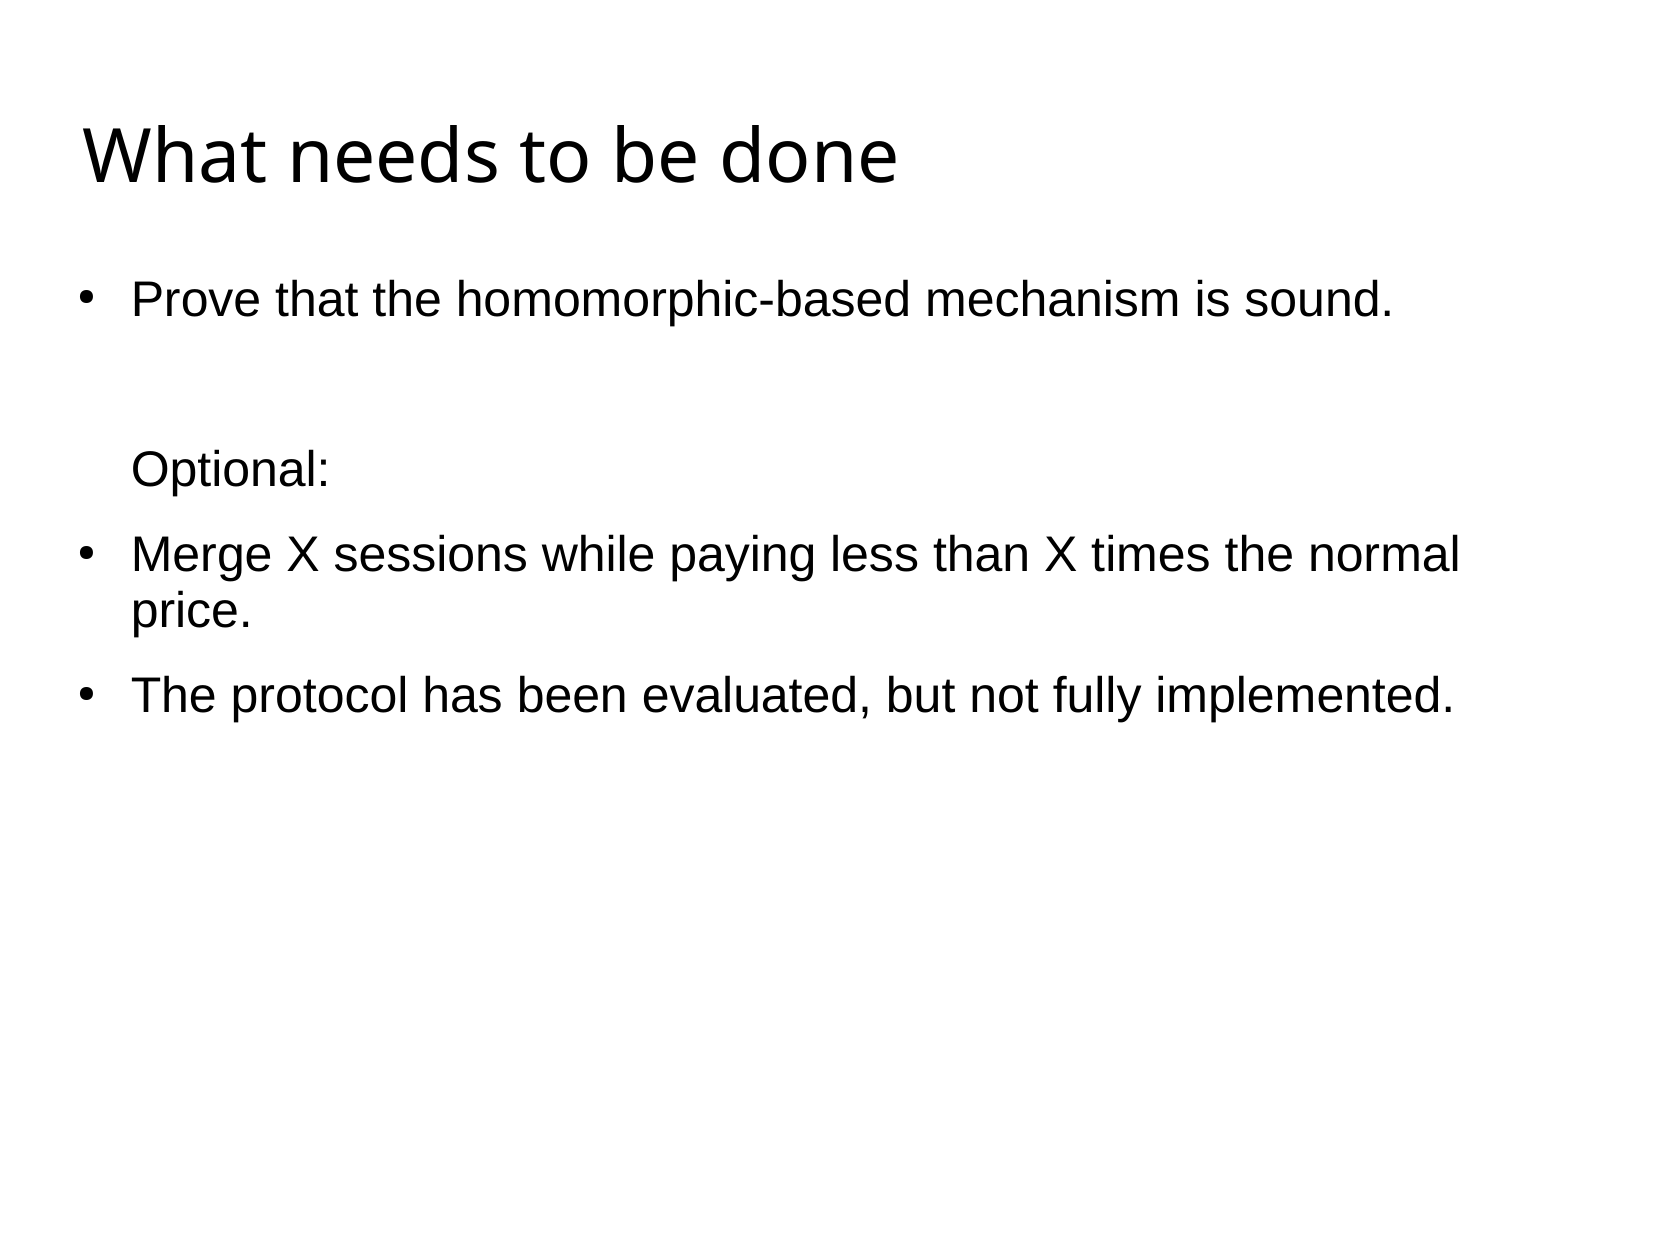

# What needs to be done
Prove that the homomorphic-based mechanism is sound.
Optional:
Merge X sessions while paying less than X times the normal price.
The protocol has been evaluated, but not fully implemented.